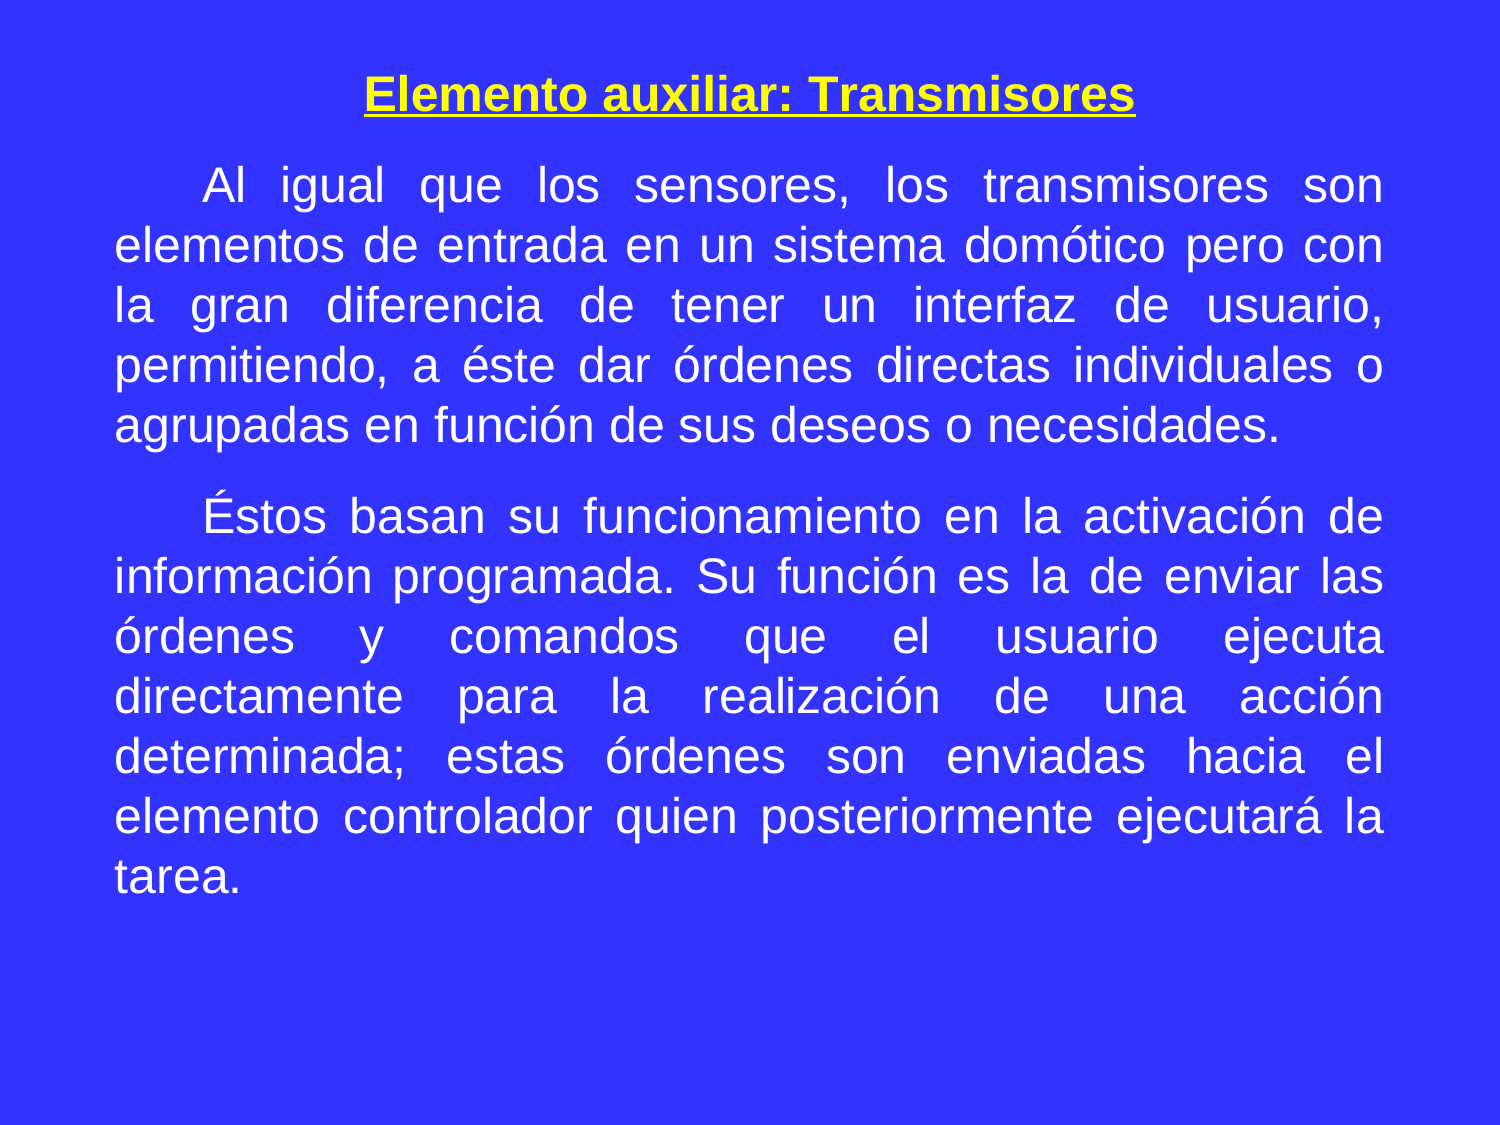

Elemento auxiliar: Transmisores
	Al igual que los sensores, los transmisores son elementos de entrada en un sistema domótico pero con la gran diferencia de tener un interfaz de usuario, permitiendo, a éste dar órdenes directas individuales o agrupadas en función de sus deseos o necesidades.
	Éstos basan su funcionamiento en la activación de información programada. Su función es la de enviar las órdenes y comandos que el usuario ejecuta directamente para la realización de una acción determinada; estas órdenes son enviadas hacia el elemento controlador quien posteriormente ejecutará la tarea.